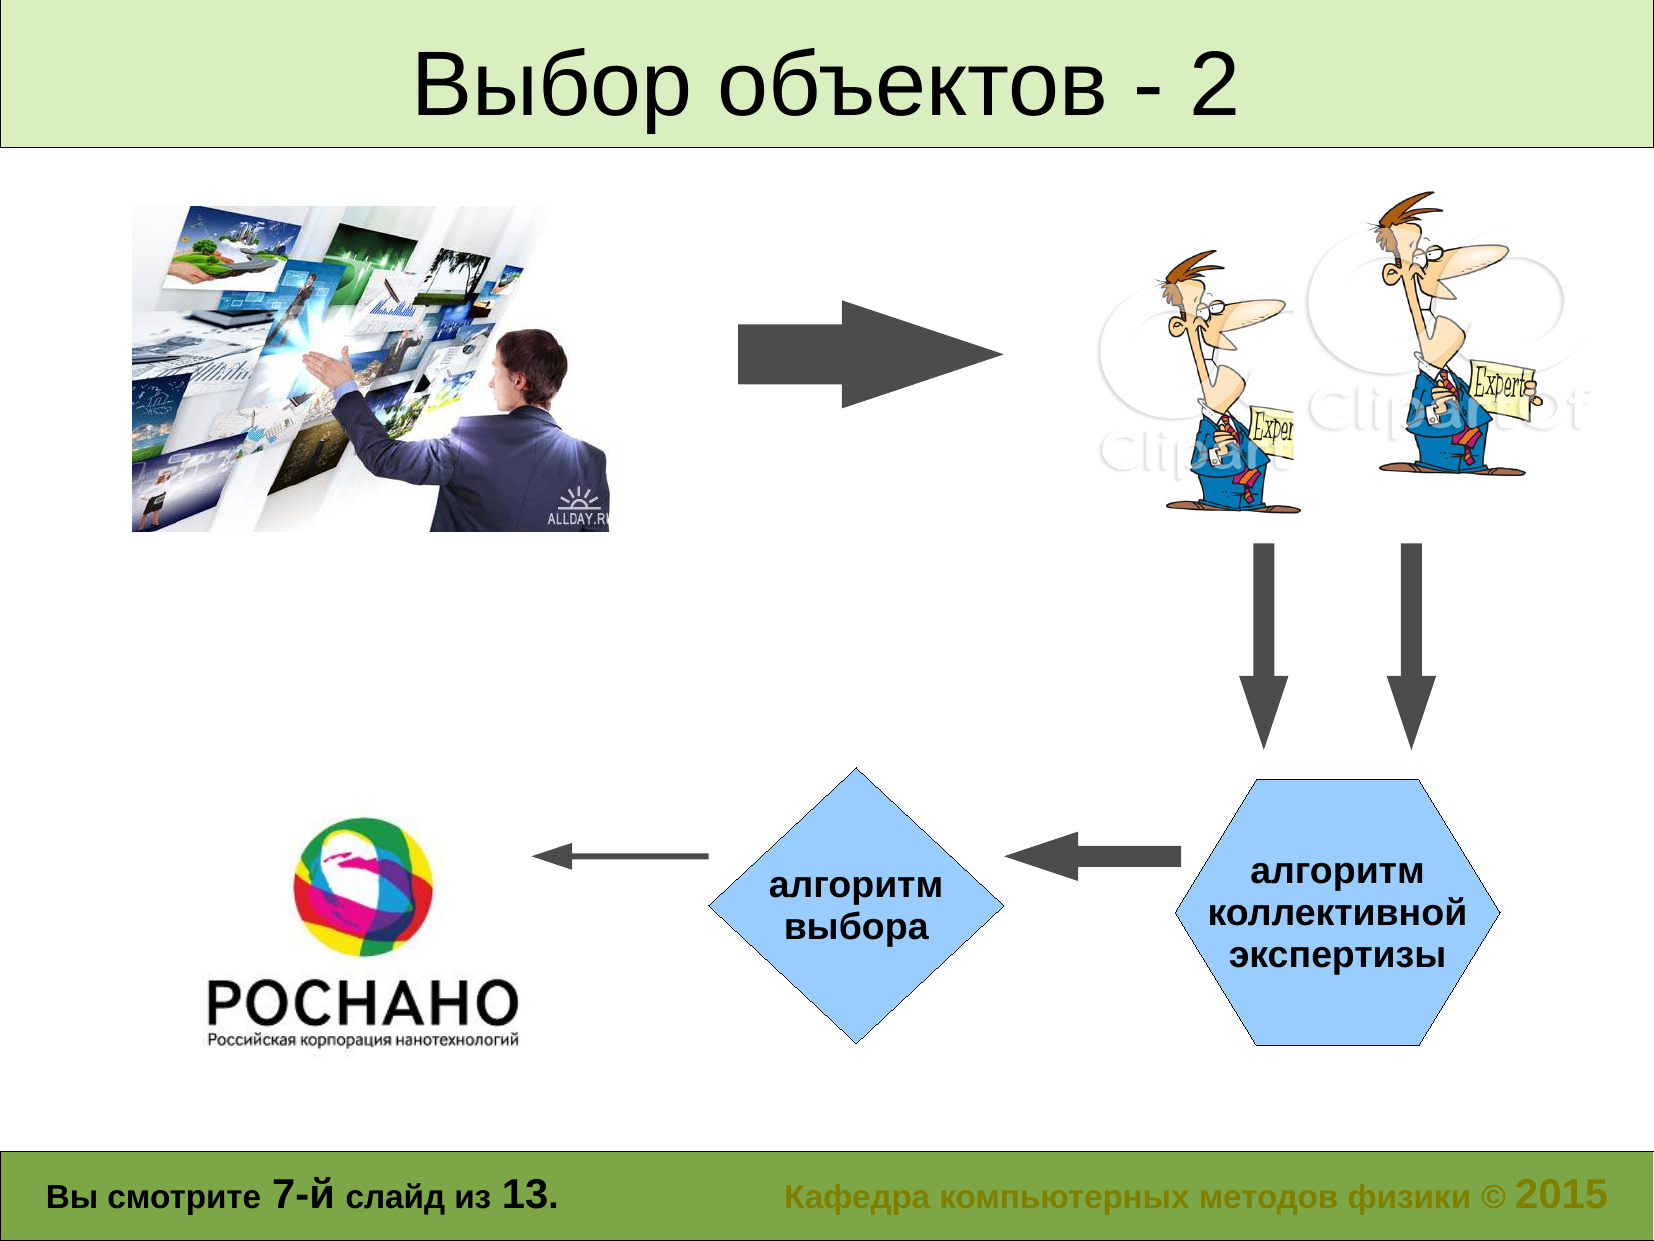

# Выбор объектов - 2
алгоритм
выбора
алгоритм
коллективной
 экспертизы